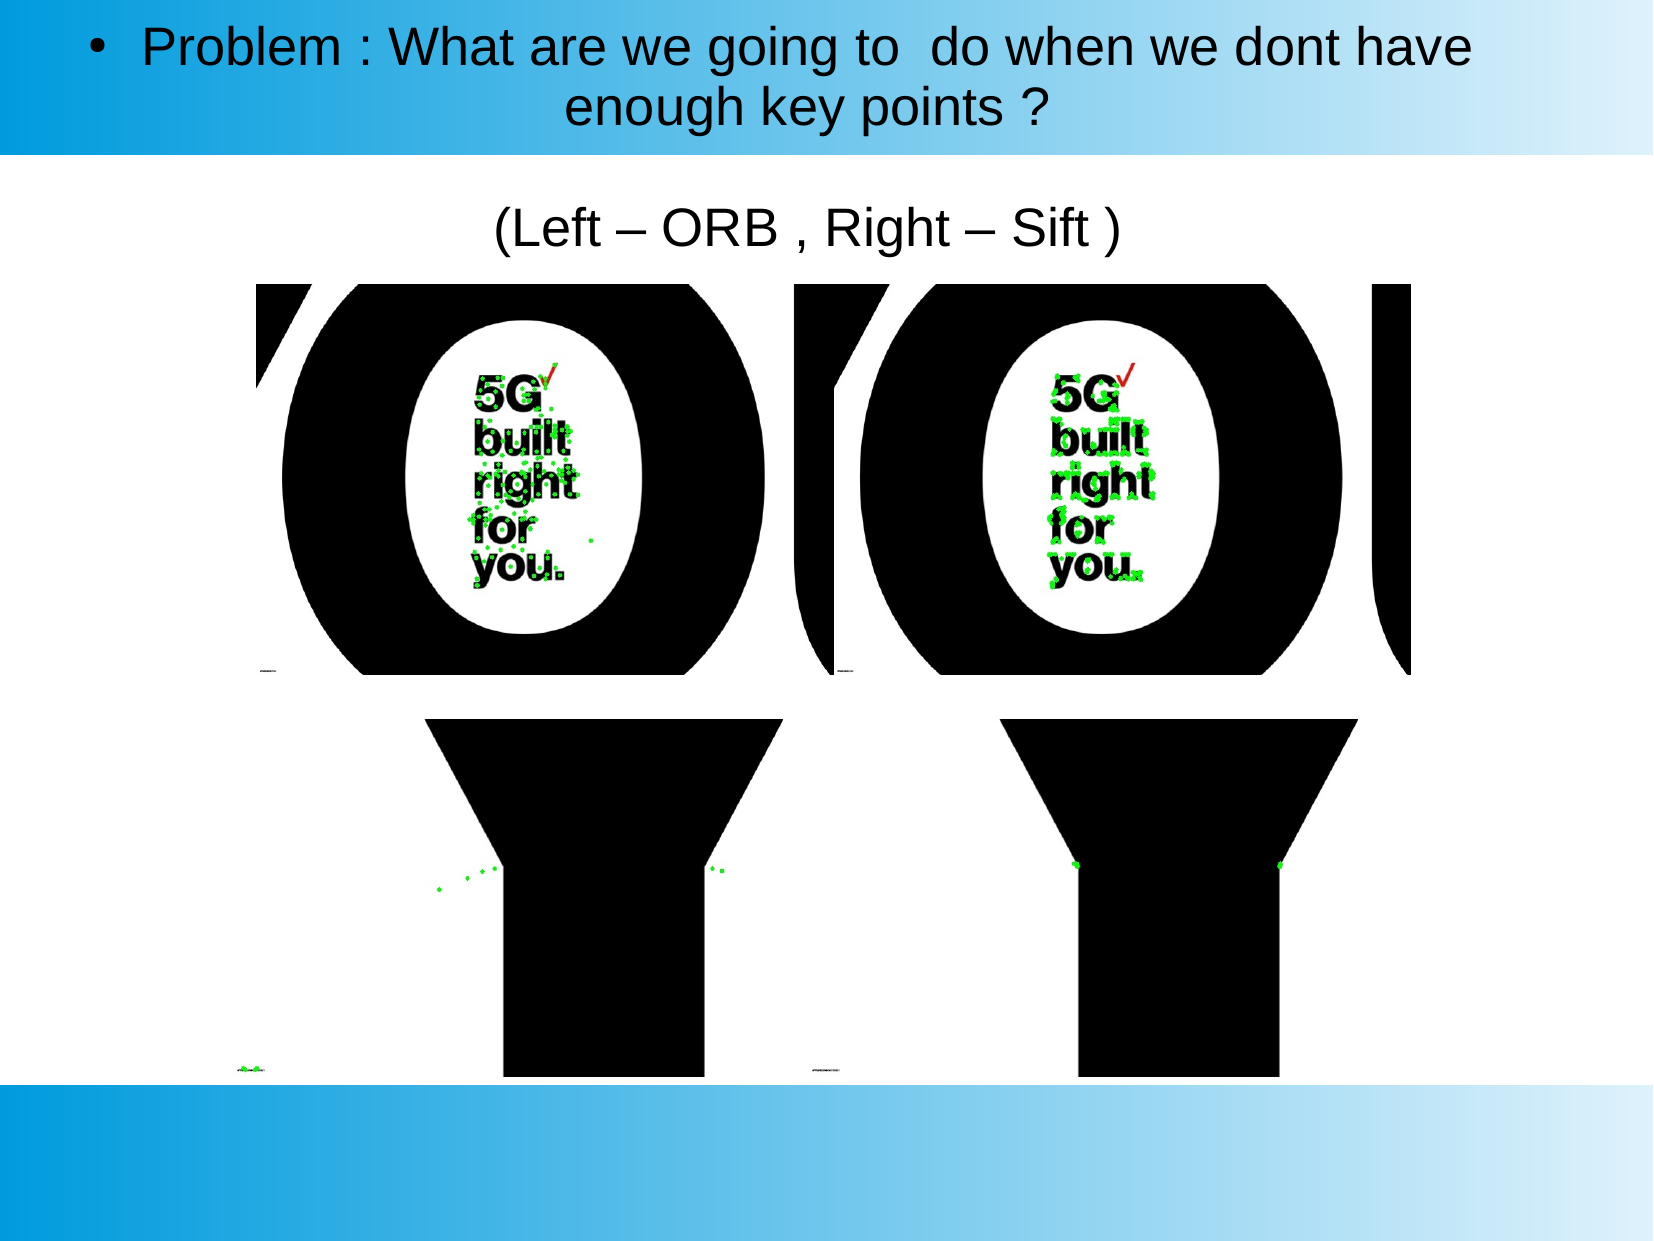

# Problem : What are we going to do when we dont have enough key points ? (Left – ORB , Right – Sift )